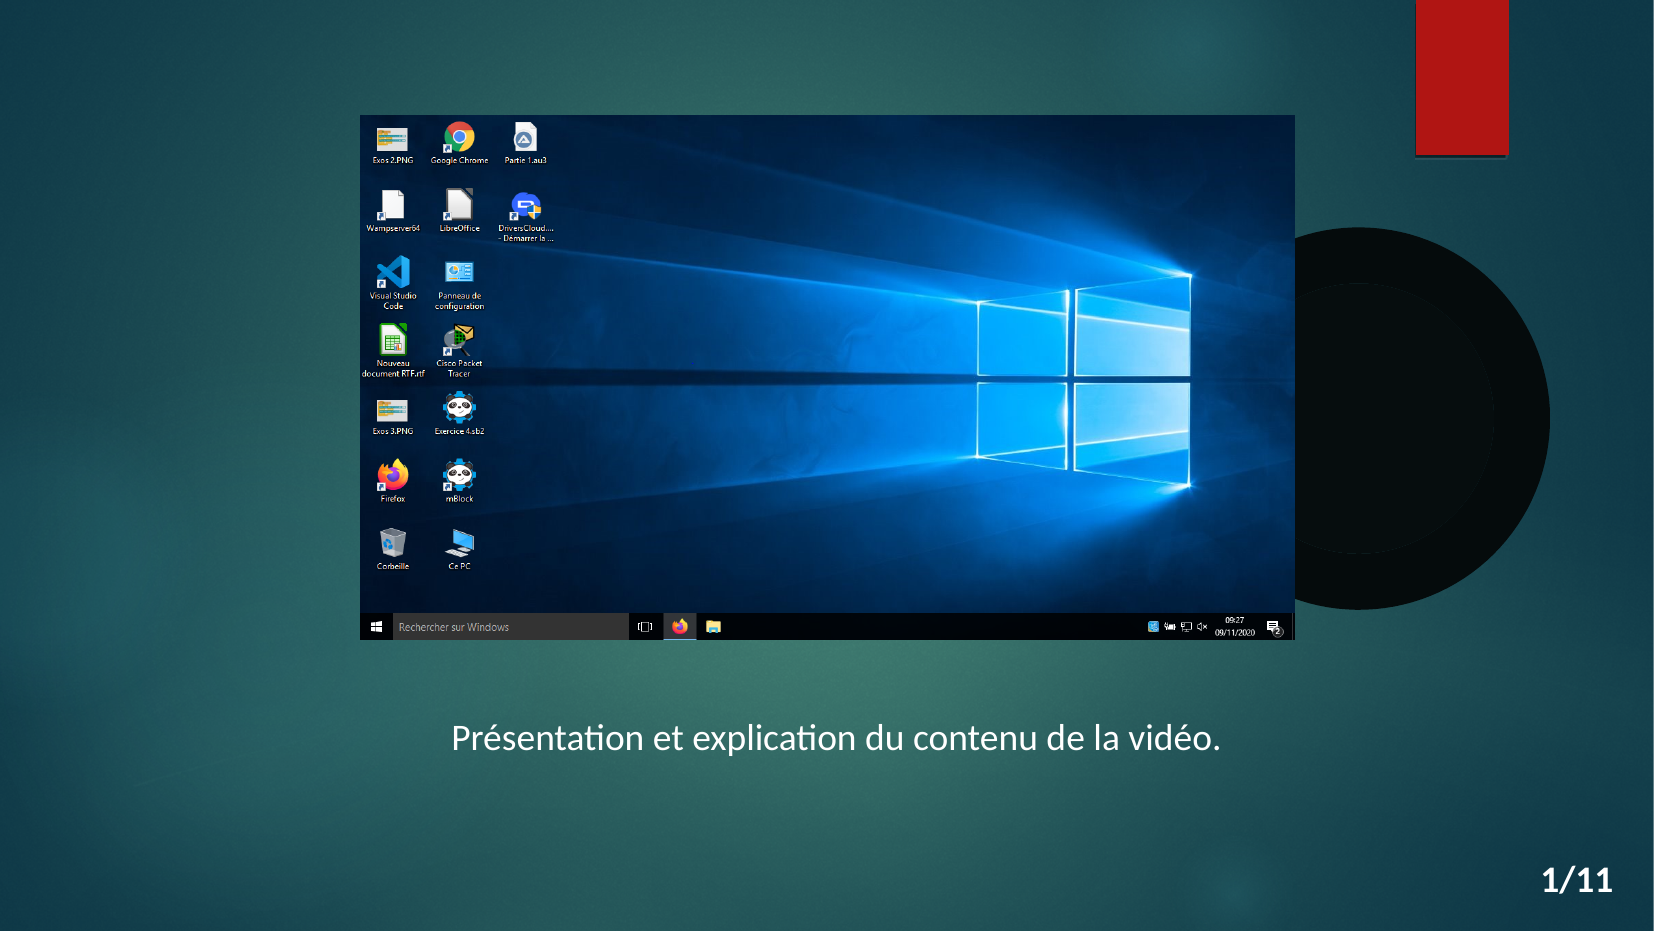

Présentation et explication du contenu de la vidéo.
1/11